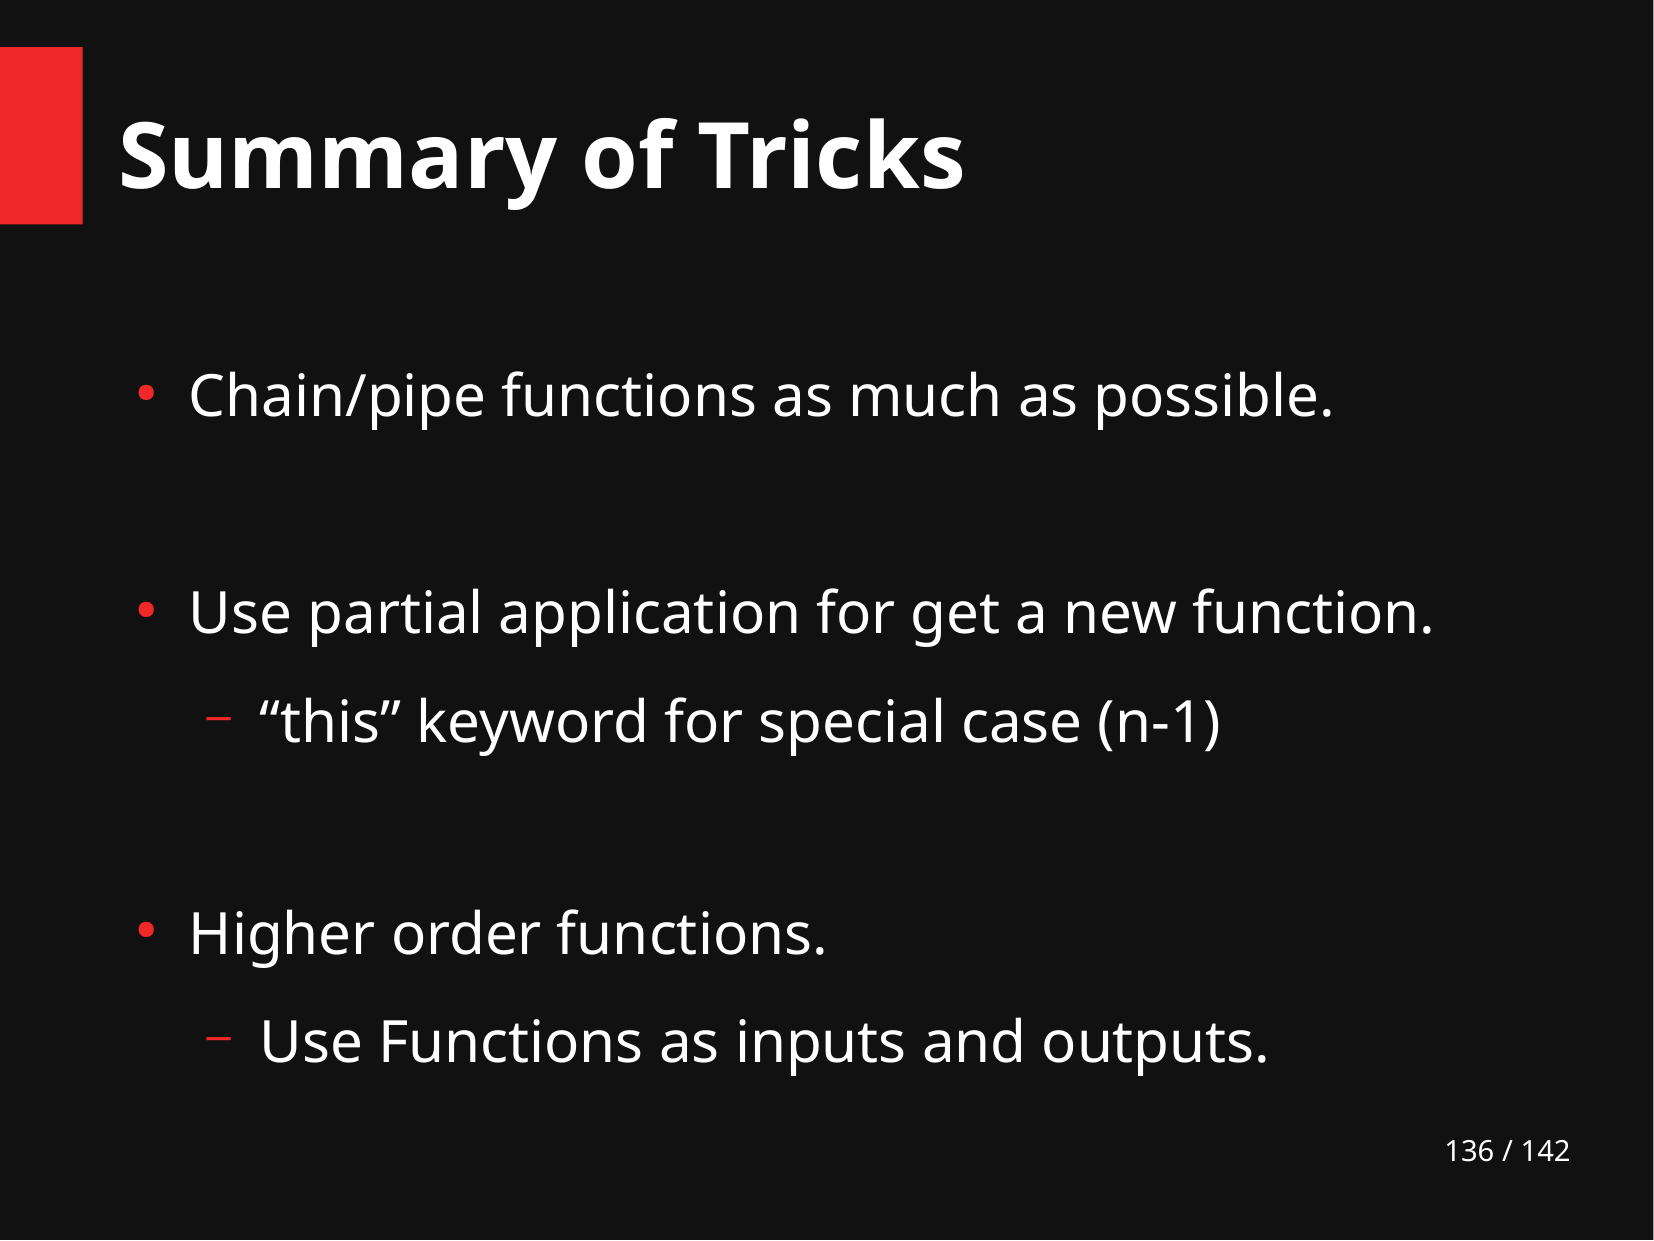

# Summary of Tricks
Chain/pipe functions as much as possible.
Use partial application for get a new function.
“this” keyword for special case (n-1)
Higher order functions.
Use Functions as inputs and outputs.
136